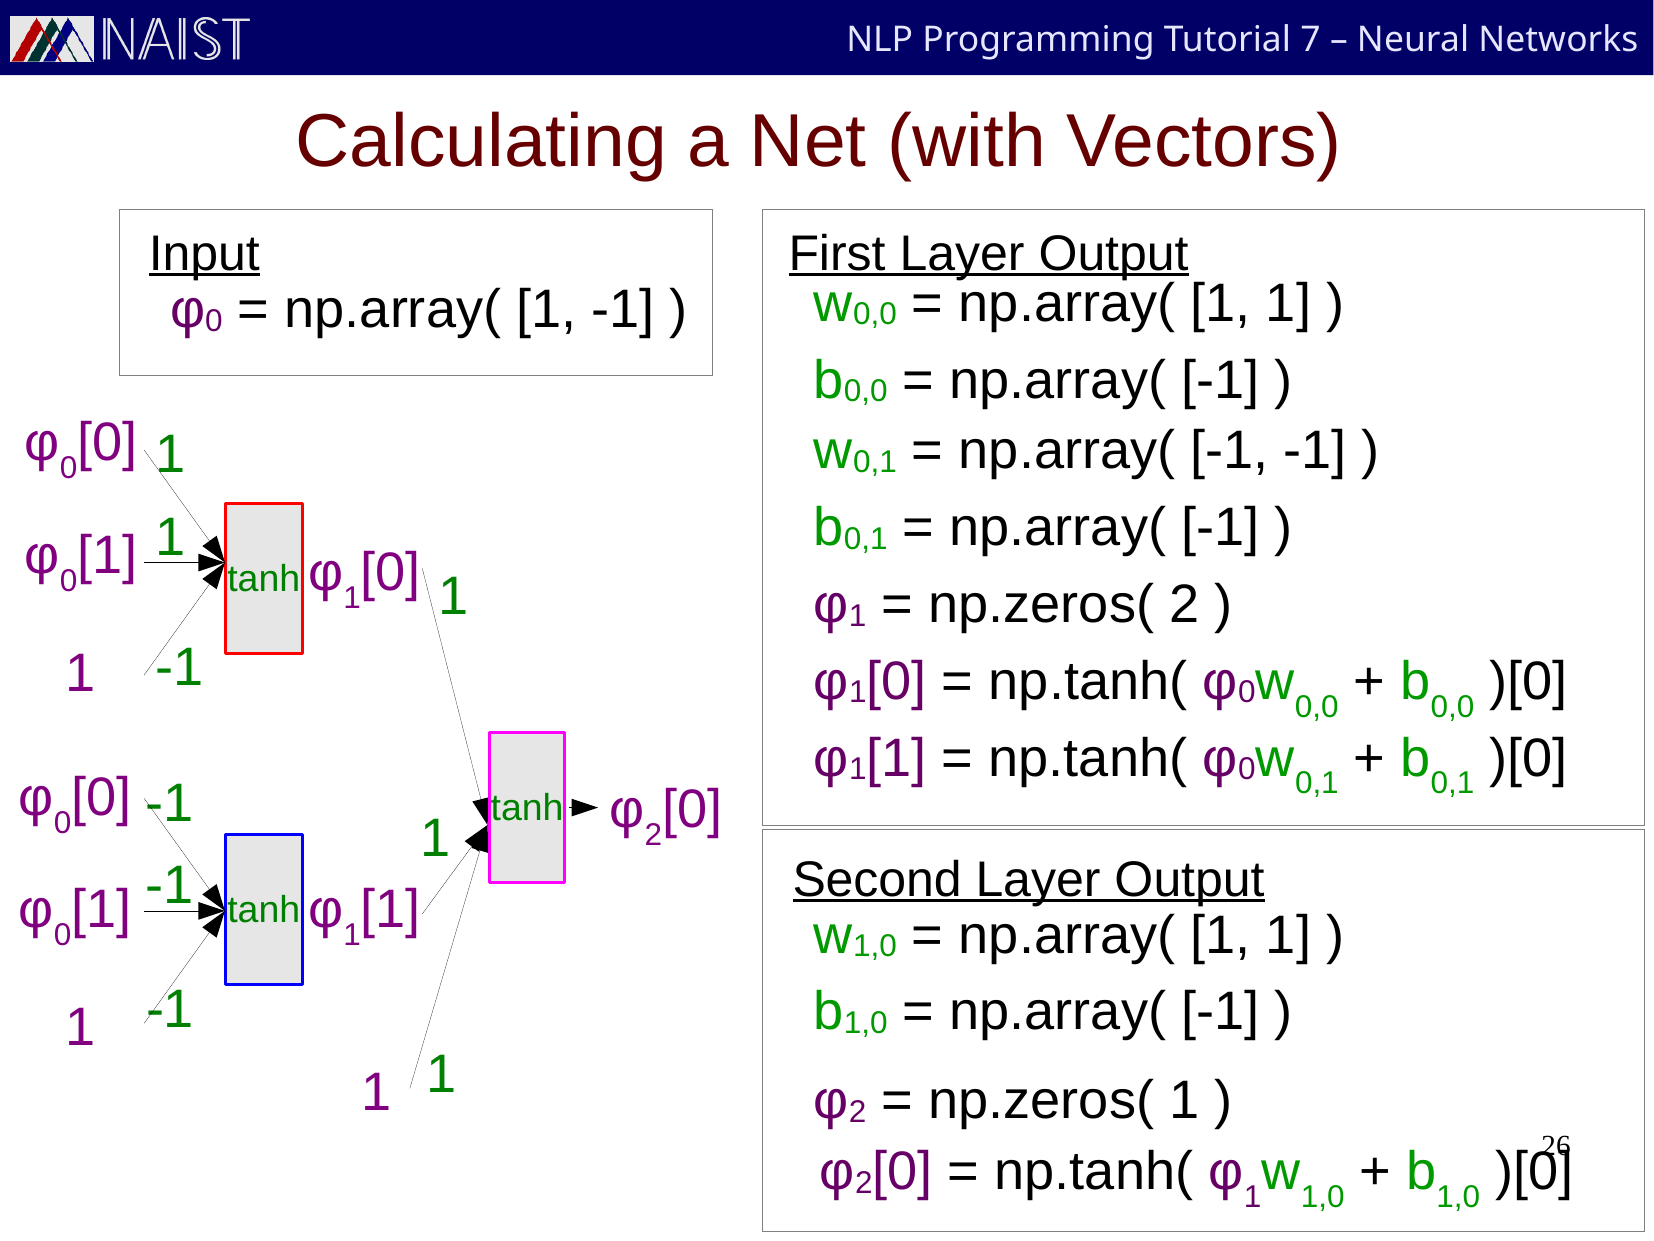

# Calculating a Net (with Vectors)
First Layer Output
Input
w0,0 = np.array( [1, 1] )
1
1
φ0 = np.array( [1, -1] )
b0,0 = np.array( [-1] )
-1
φ0[0]
φ0[1]
1
φ0[0]
φ0[1]
1
w0,1 = np.array( [-1, -1] )
-1
-1
tanh
b0,1 = np.array( [-1] )
-1
φ1[0]
φ1 = np.zeros( 2 )
φ1[1]
1
1
w1,0 = np.array( [1, 1] )
φ1[0] = np.tanh( φ0w0,0 + b0,0 )[0]
φ1[1] = np.tanh( φ0w0,1 + b0,1 )[0]
tanh
tanh
φ2[0]
Second Layer Output
b1,0 = np.array( [-1] )
1
1
φ2 = np.zeros( 1 )
26
φ2[0] = np.tanh( φ1w1,0 + b1,0 )[0]